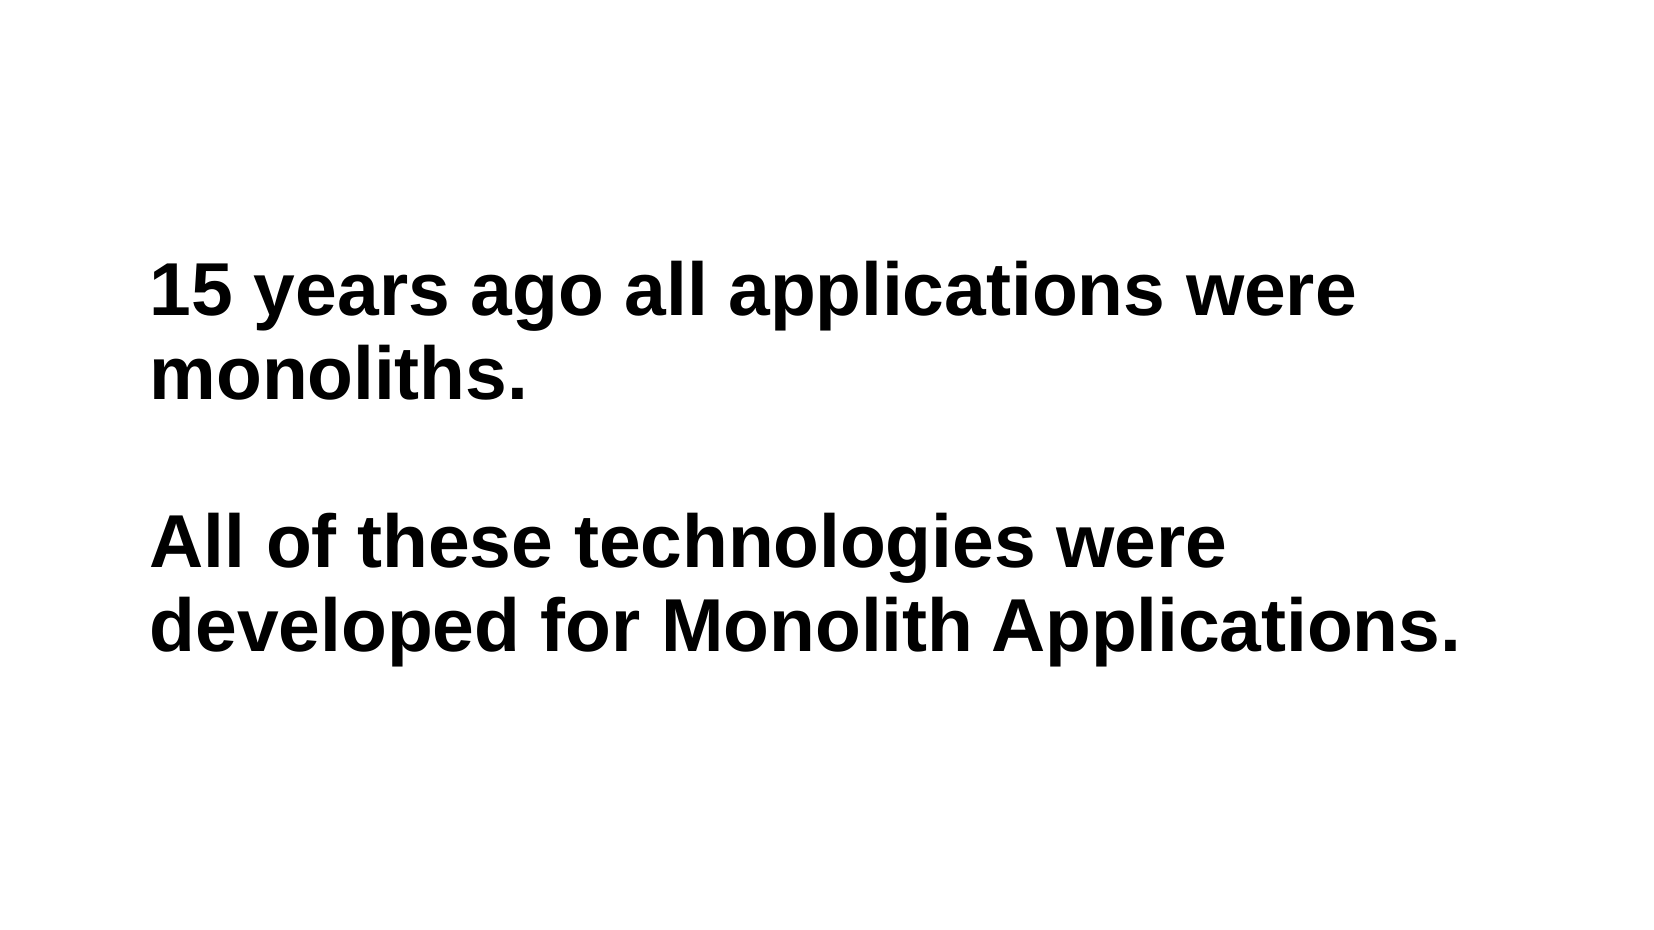

15 years ago all applications were monoliths.
All of these technologies were developed for Monolith Applications.